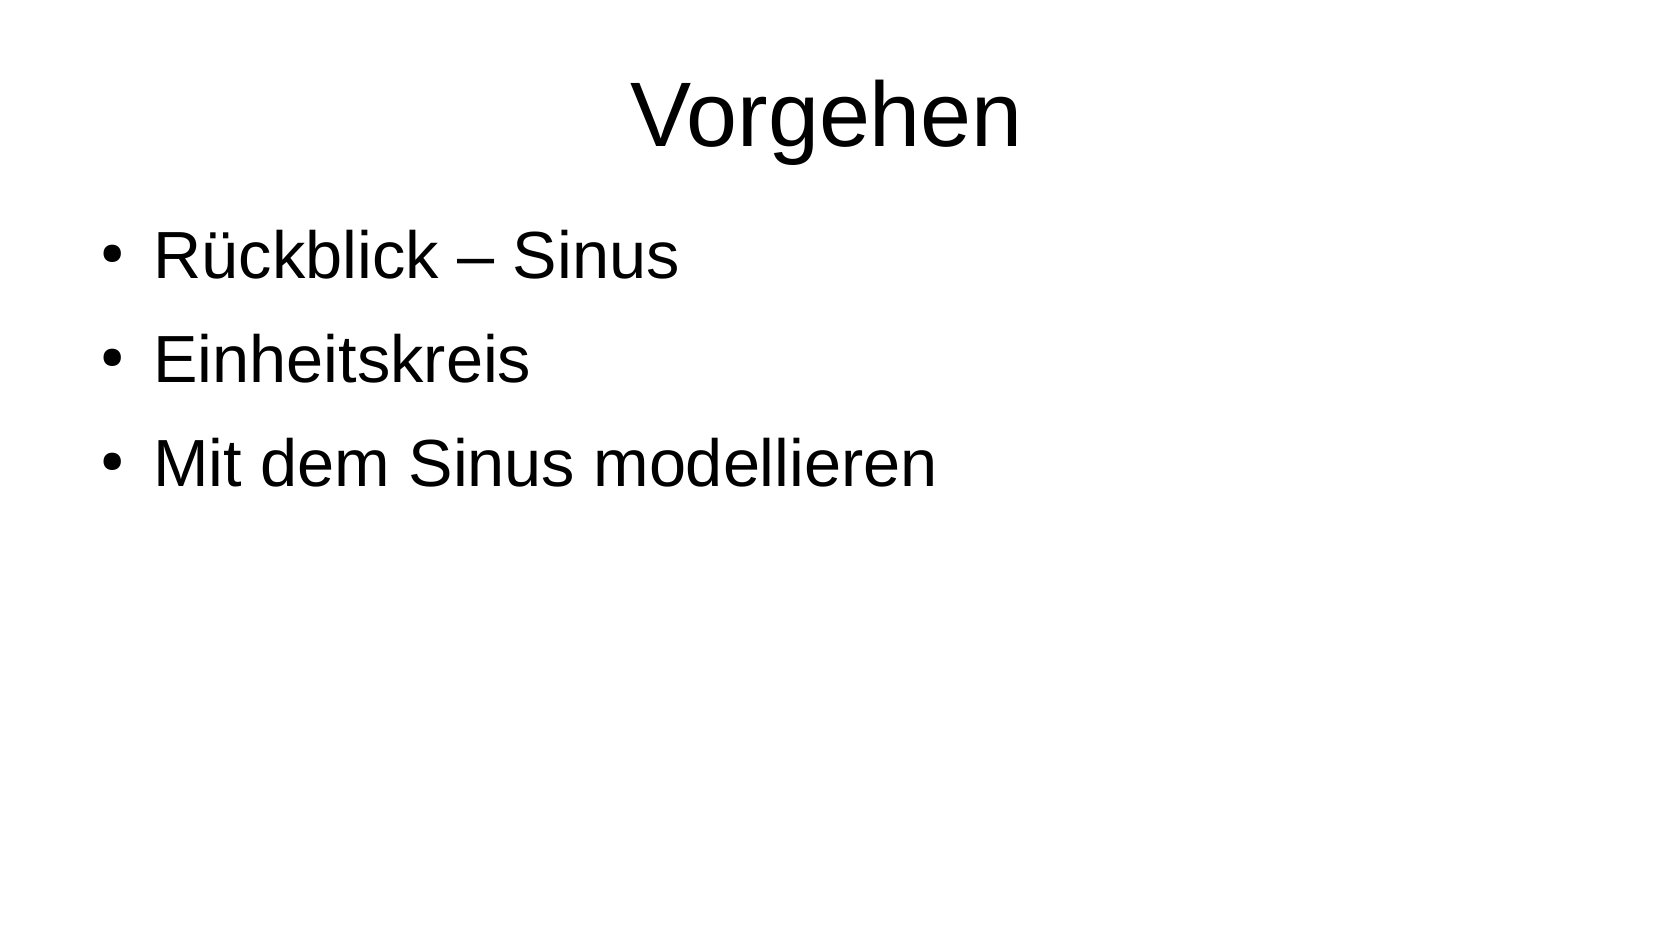

# Vorgehen
Rückblick – Sinus
Einheitskreis
Mit dem Sinus modellieren